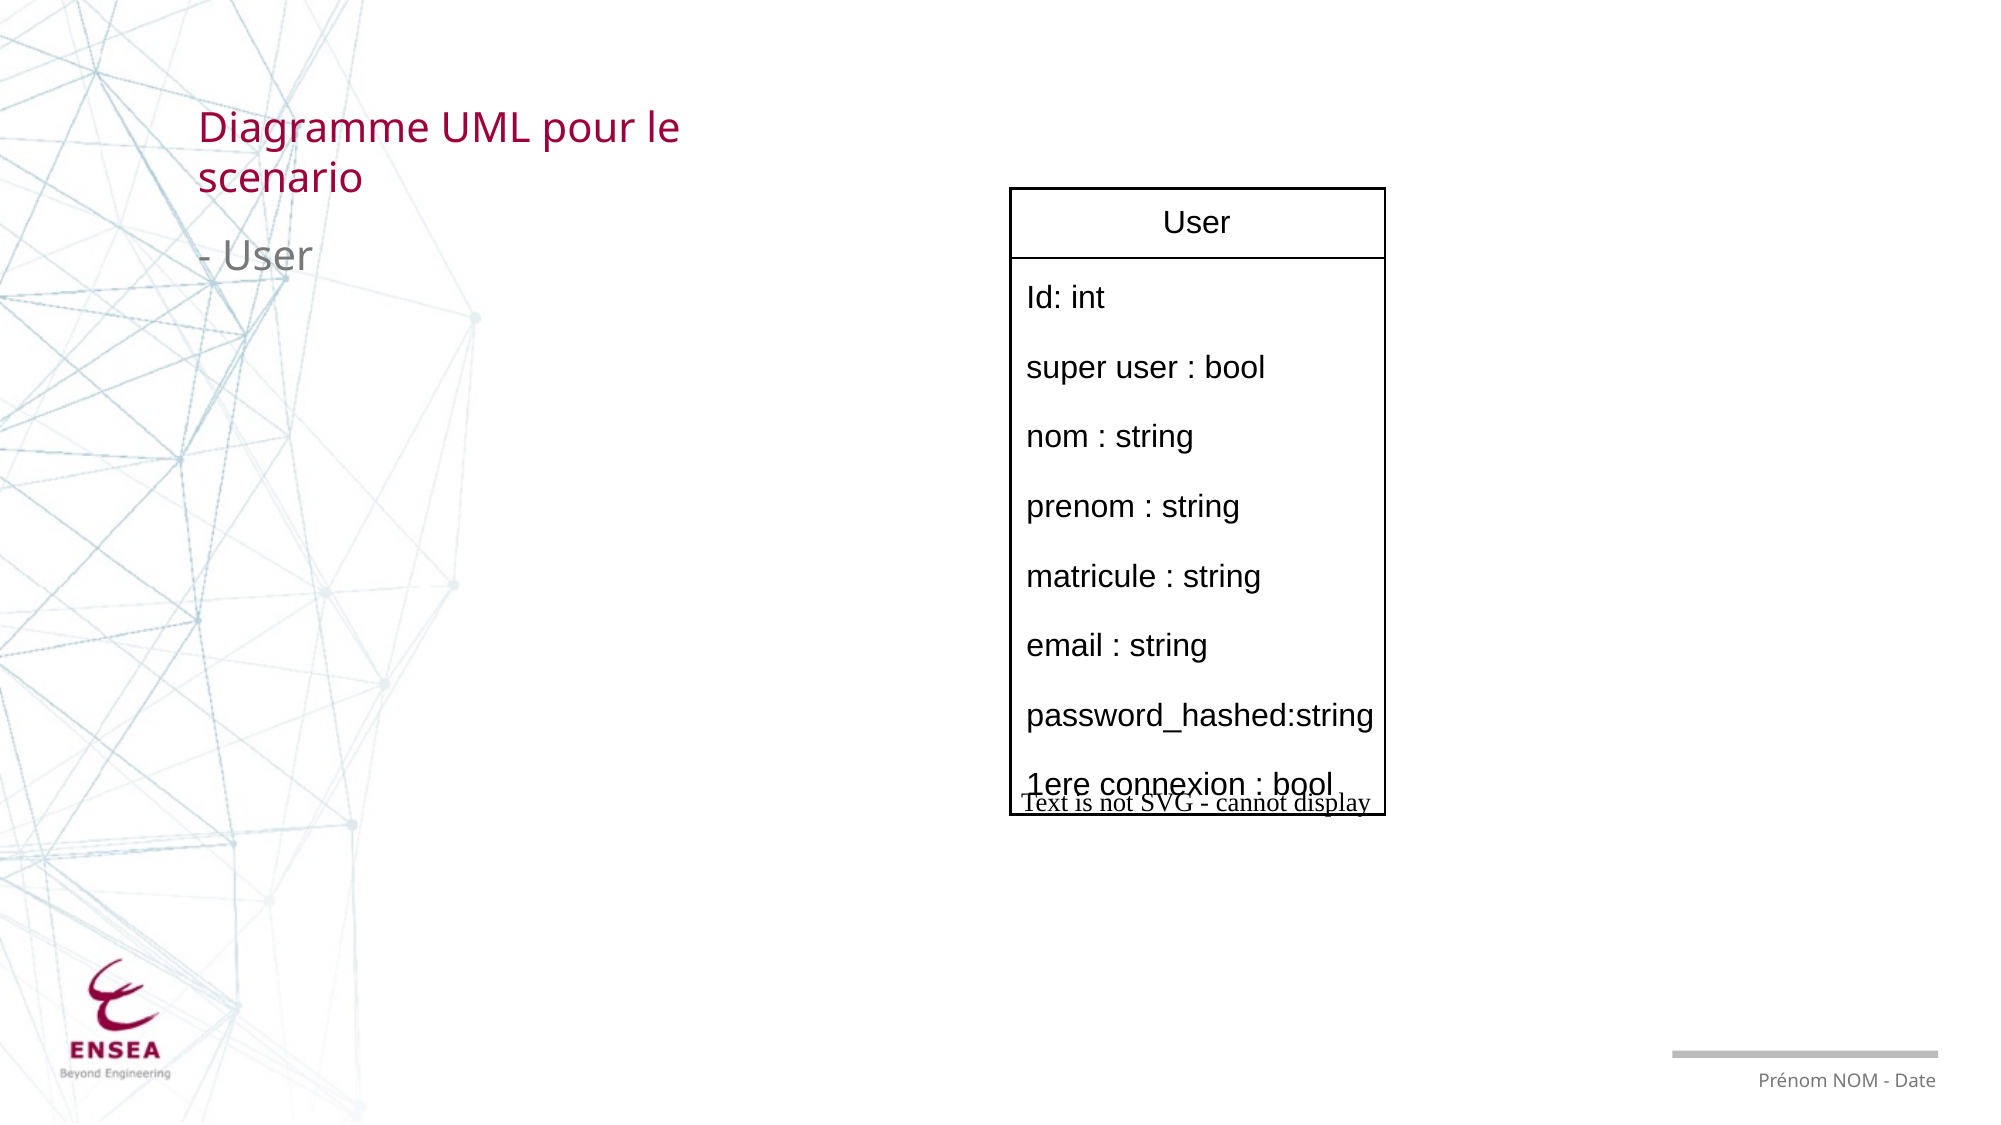

Diagramme UML pour le scenario
- User
Prénom NOM - Date